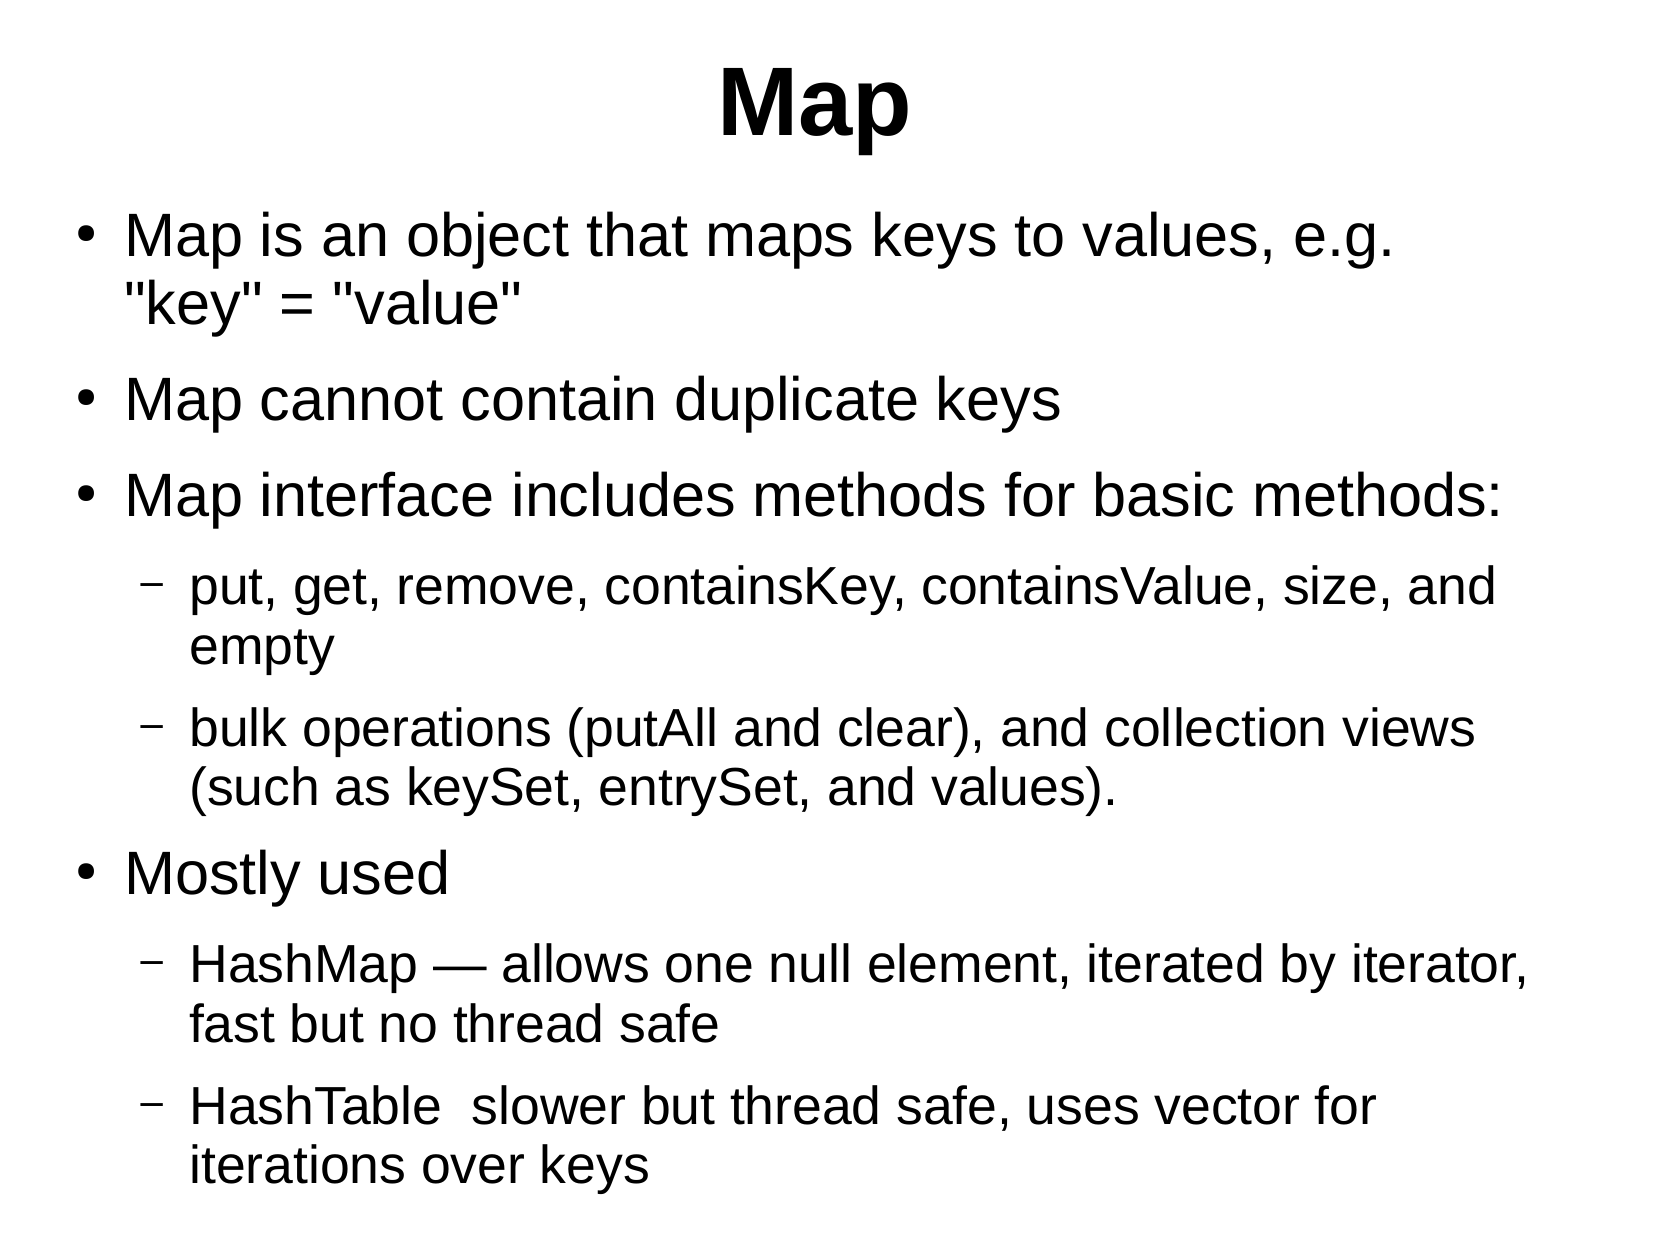

# Map
Map is an object that maps keys to values, e.g.
"key" = "value"
Map cannot contain duplicate keys
Map interface includes methods for basic methods:
put, get, remove, containsKey, containsValue, size, and empty
bulk operations (putAll and clear), and collection views (such as keySet, entrySet, and values).
Mostly used
HashMap — allows one null element, iterated by iterator, fast but no thread safe
HashTable slower but thread safe, uses vector for iterations over keys